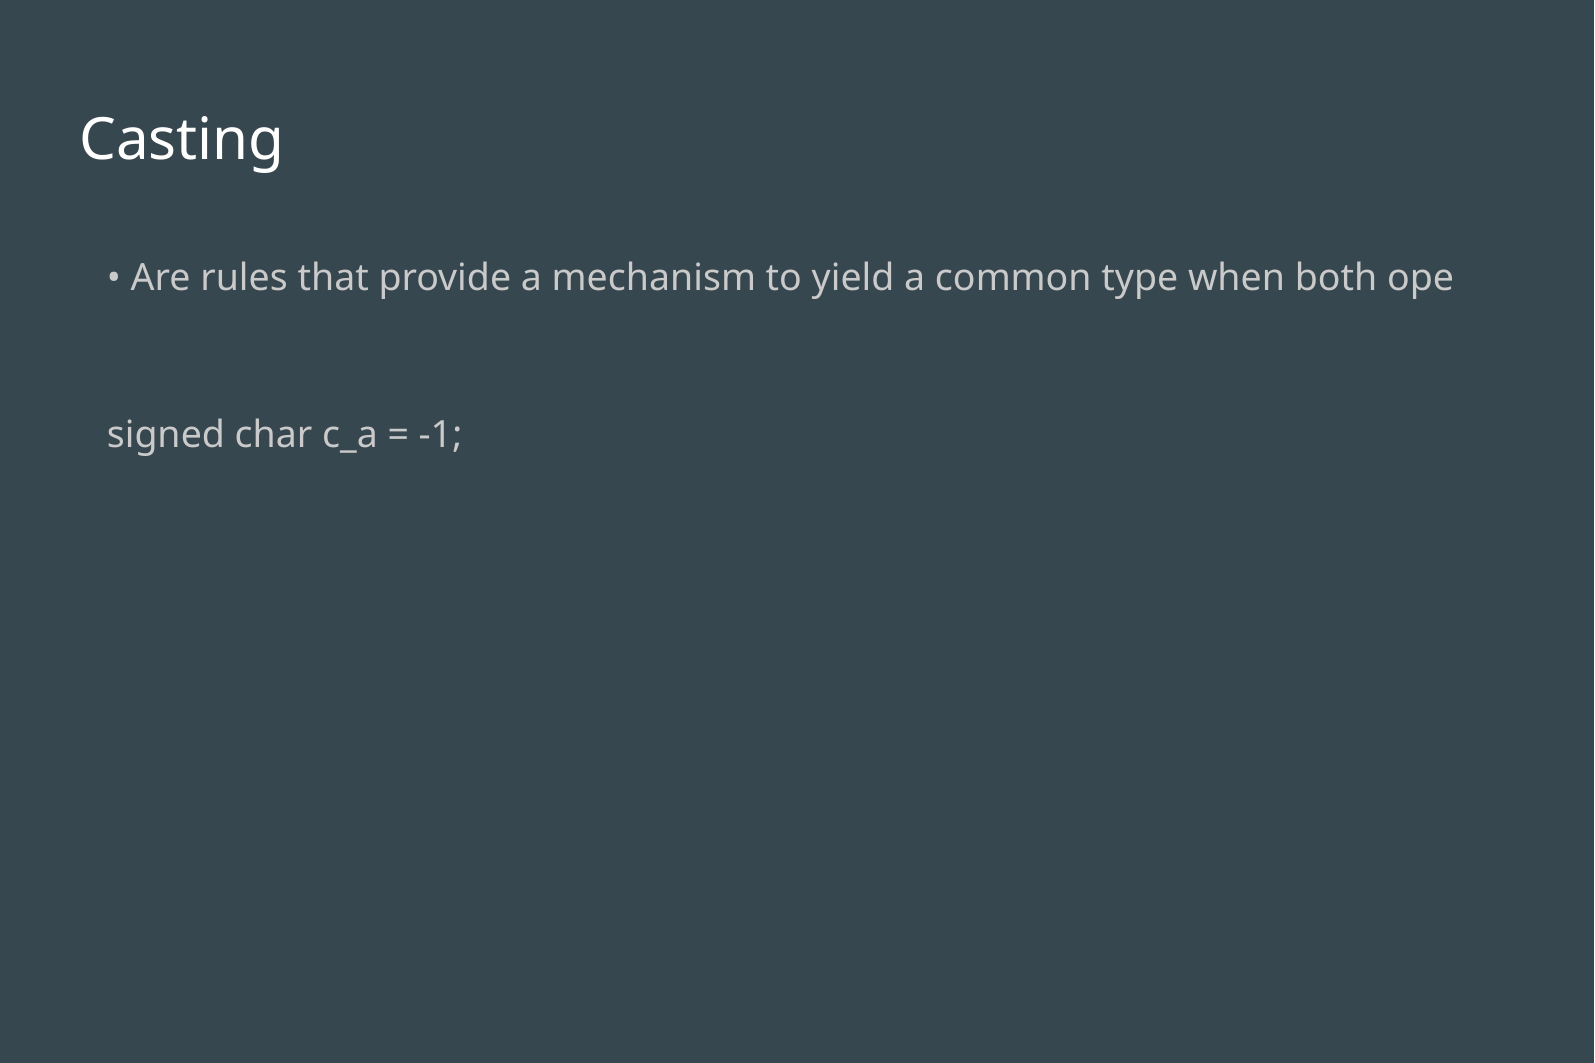

# Casting
• Are rules that provide a mechanism to yield a common type when both ope
signed char c_a = -1;